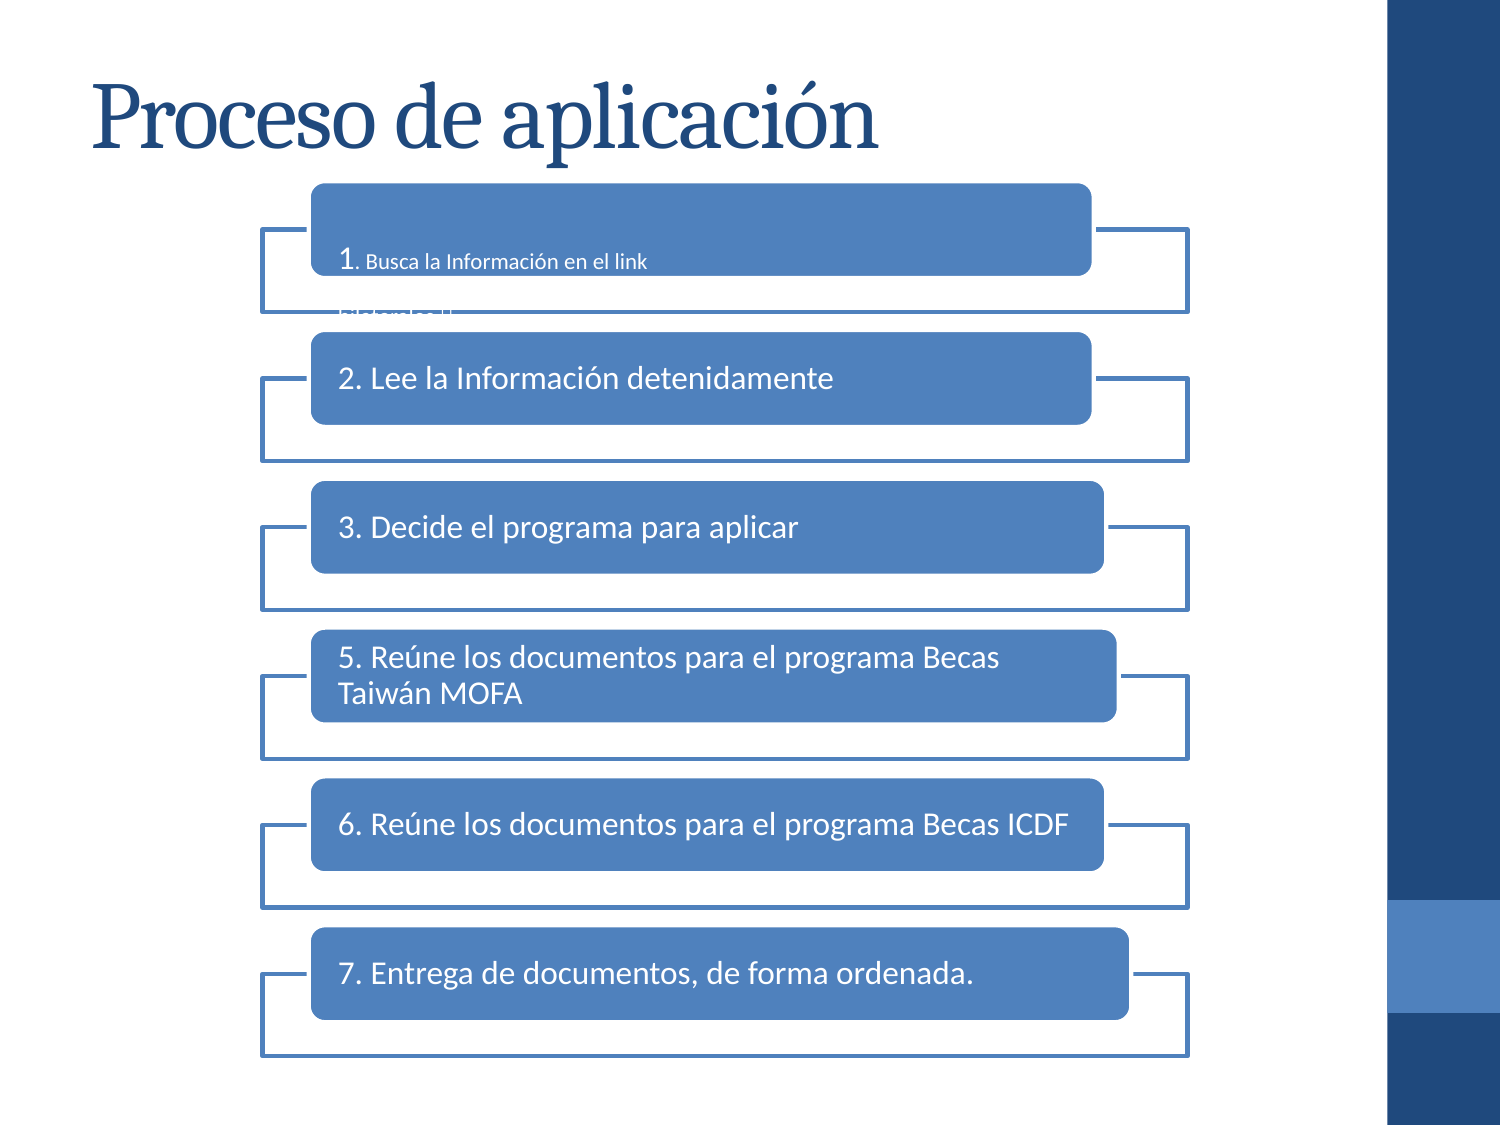

Proceso de aplicación
1. Busca la Información en el link https://www.taiwanembassy.org/hn_es/index.html（en cooperaciones bilaterales）
2. Lee la Información detenidamente
3. Decide el programa para aplicar
5. Reúne los documentos para el programa Becas
Taiwán MOFA
6. Reúne los documentos para el programa Becas ICDF
7. Entrega de documentos, de forma ordenada.